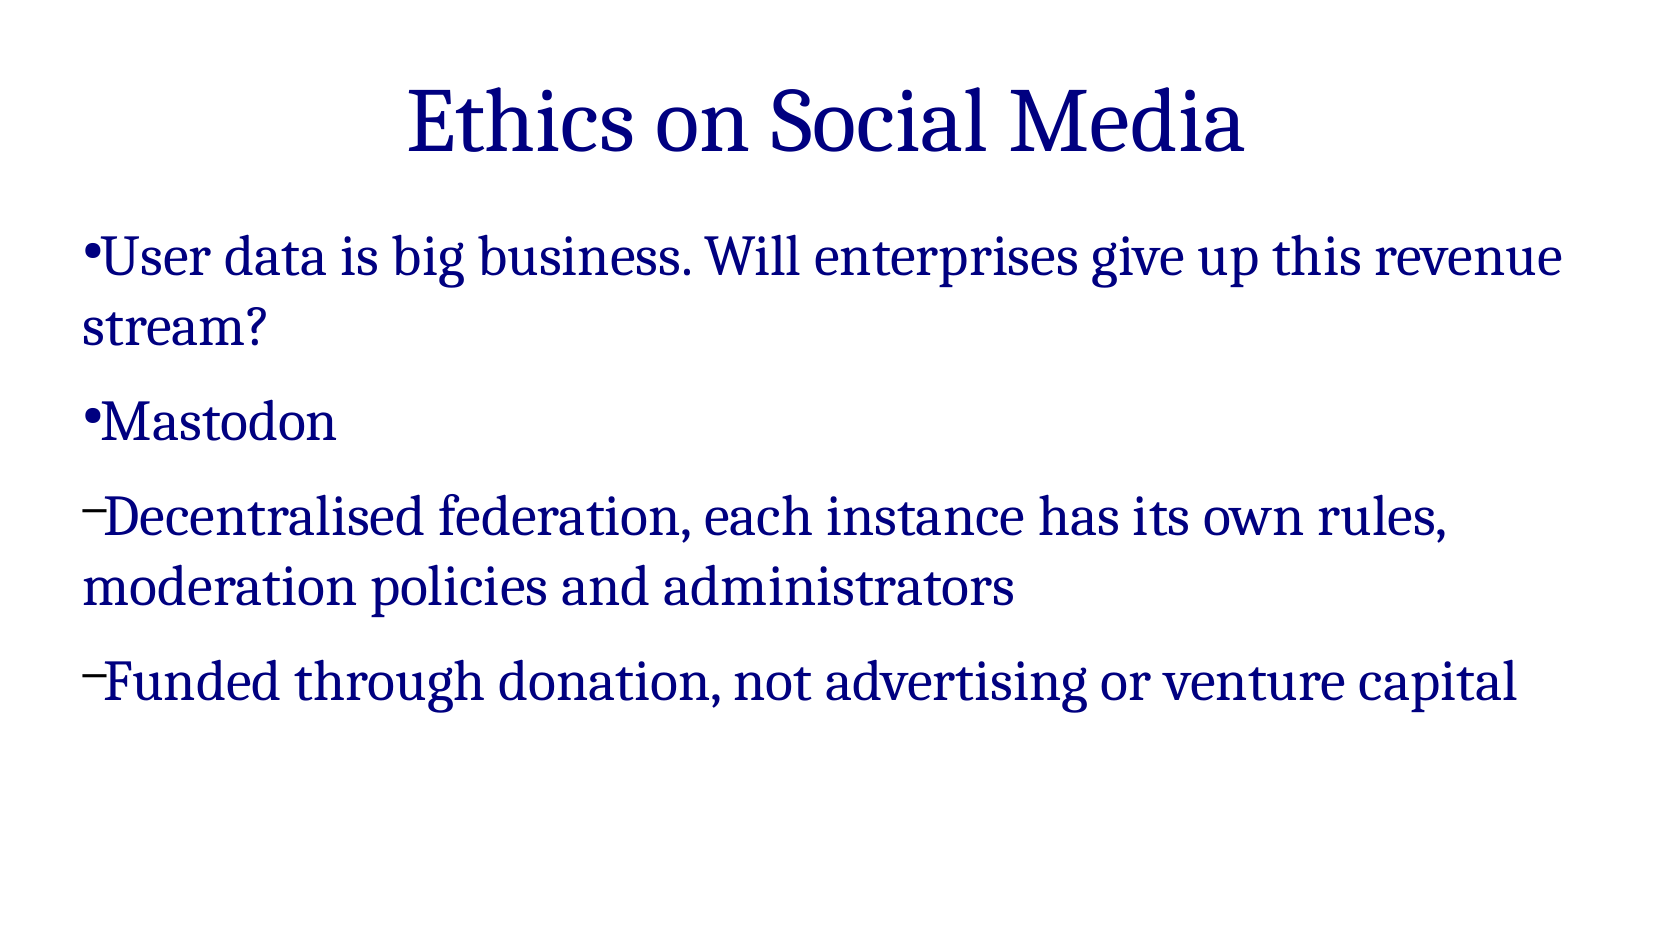

# Ethics on Social Media
User data is big business. Will enterprises give up this revenue stream?
Mastodon
Decentralised federation, each instance has its own rules, moderation policies and administrators
Funded through donation, not advertising or venture capital